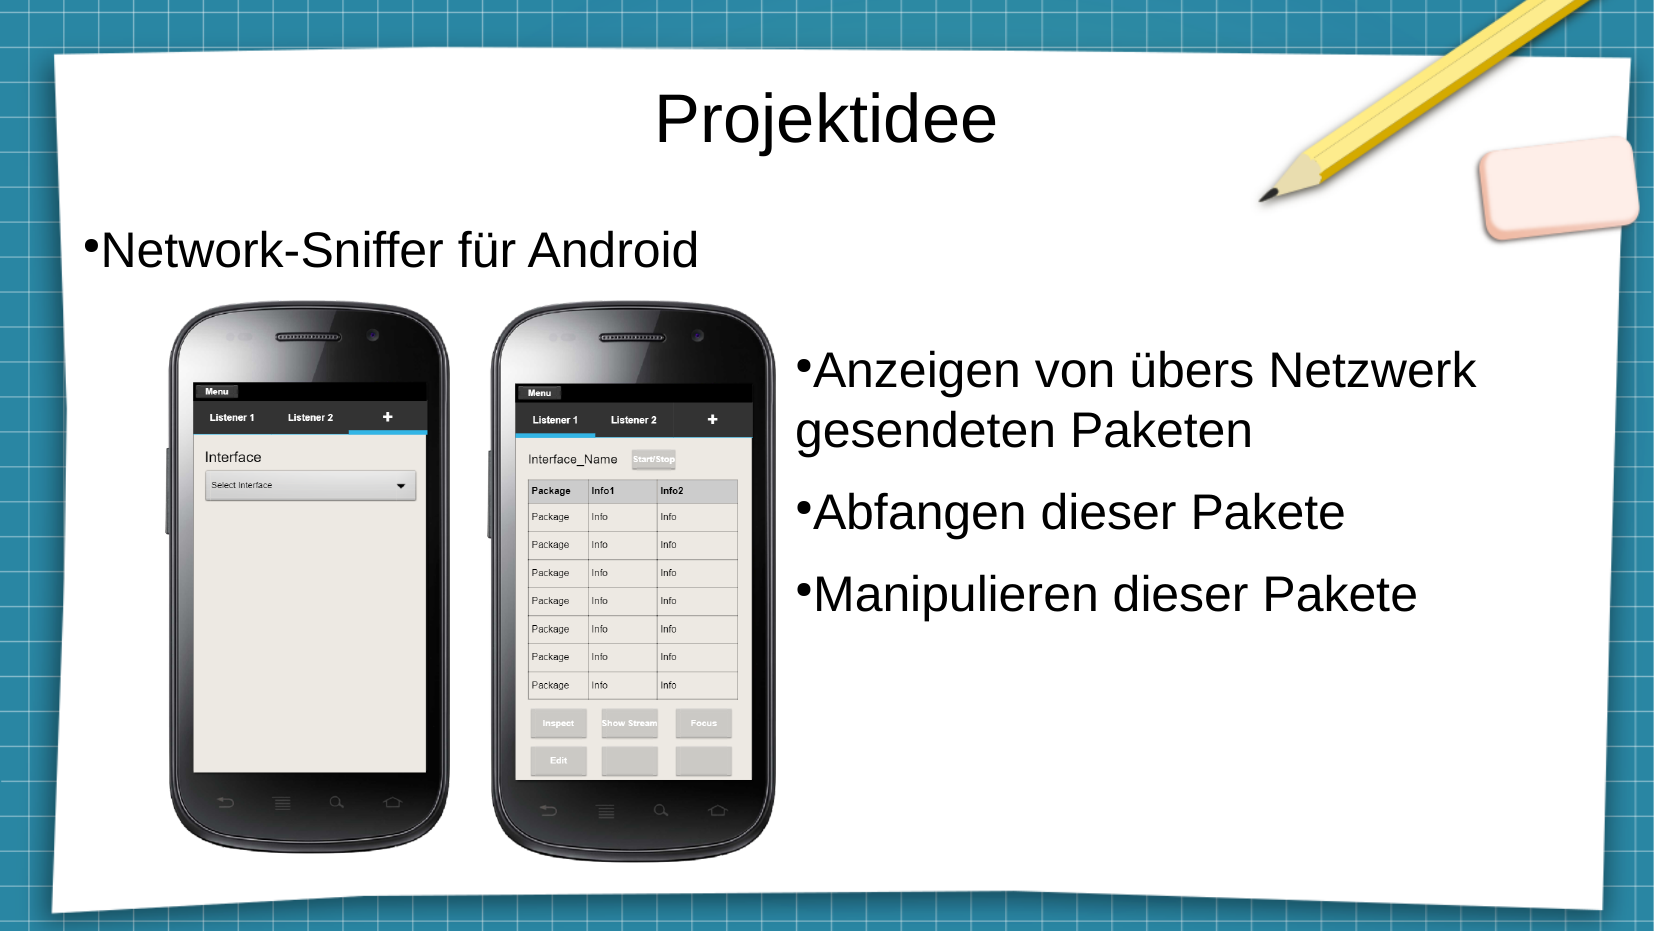

# Projektidee
Network-Sniffer für Android
Anzeigen von übers Netzwerk gesendeten Paketen
Abfangen dieser Pakete
Manipulieren dieser Pakete